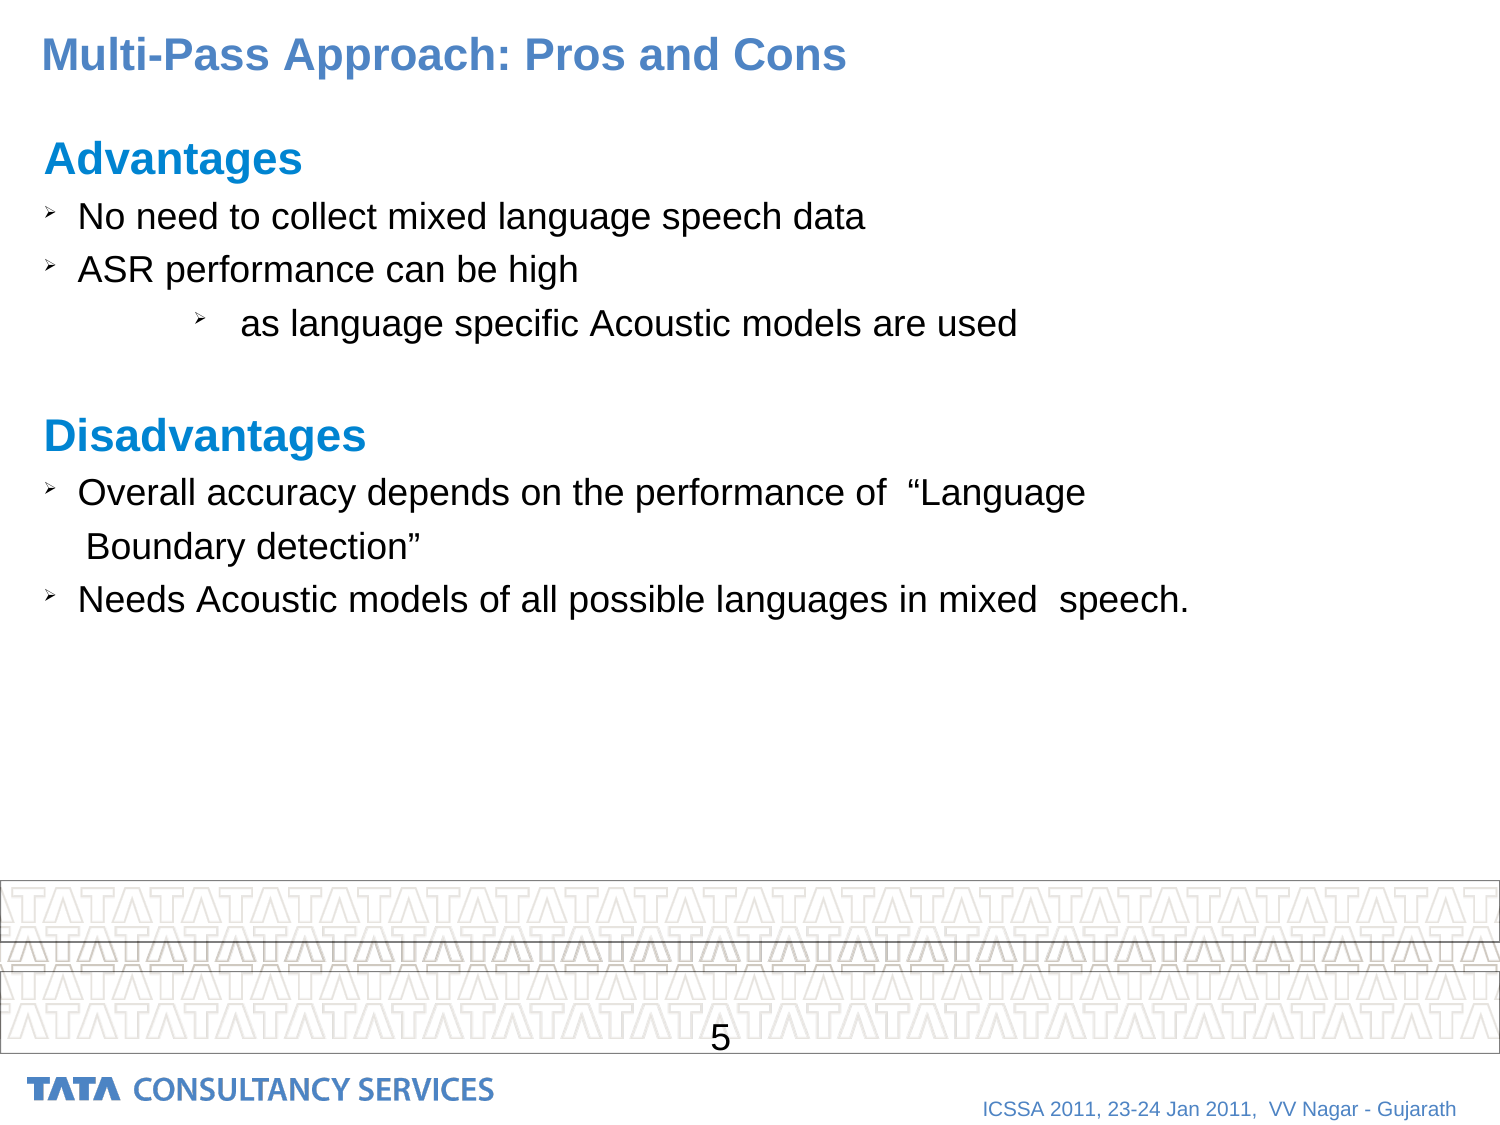

# Multi-Pass Approach: Pros and Cons
Advantages
 No need to collect mixed language speech data
 ASR performance can be high
as language specific Acoustic models are used
Disadvantages
 Overall accuracy depends on the performance of “Language
 Boundary detection”
 Needs Acoustic models of all possible languages in mixed speech.
5